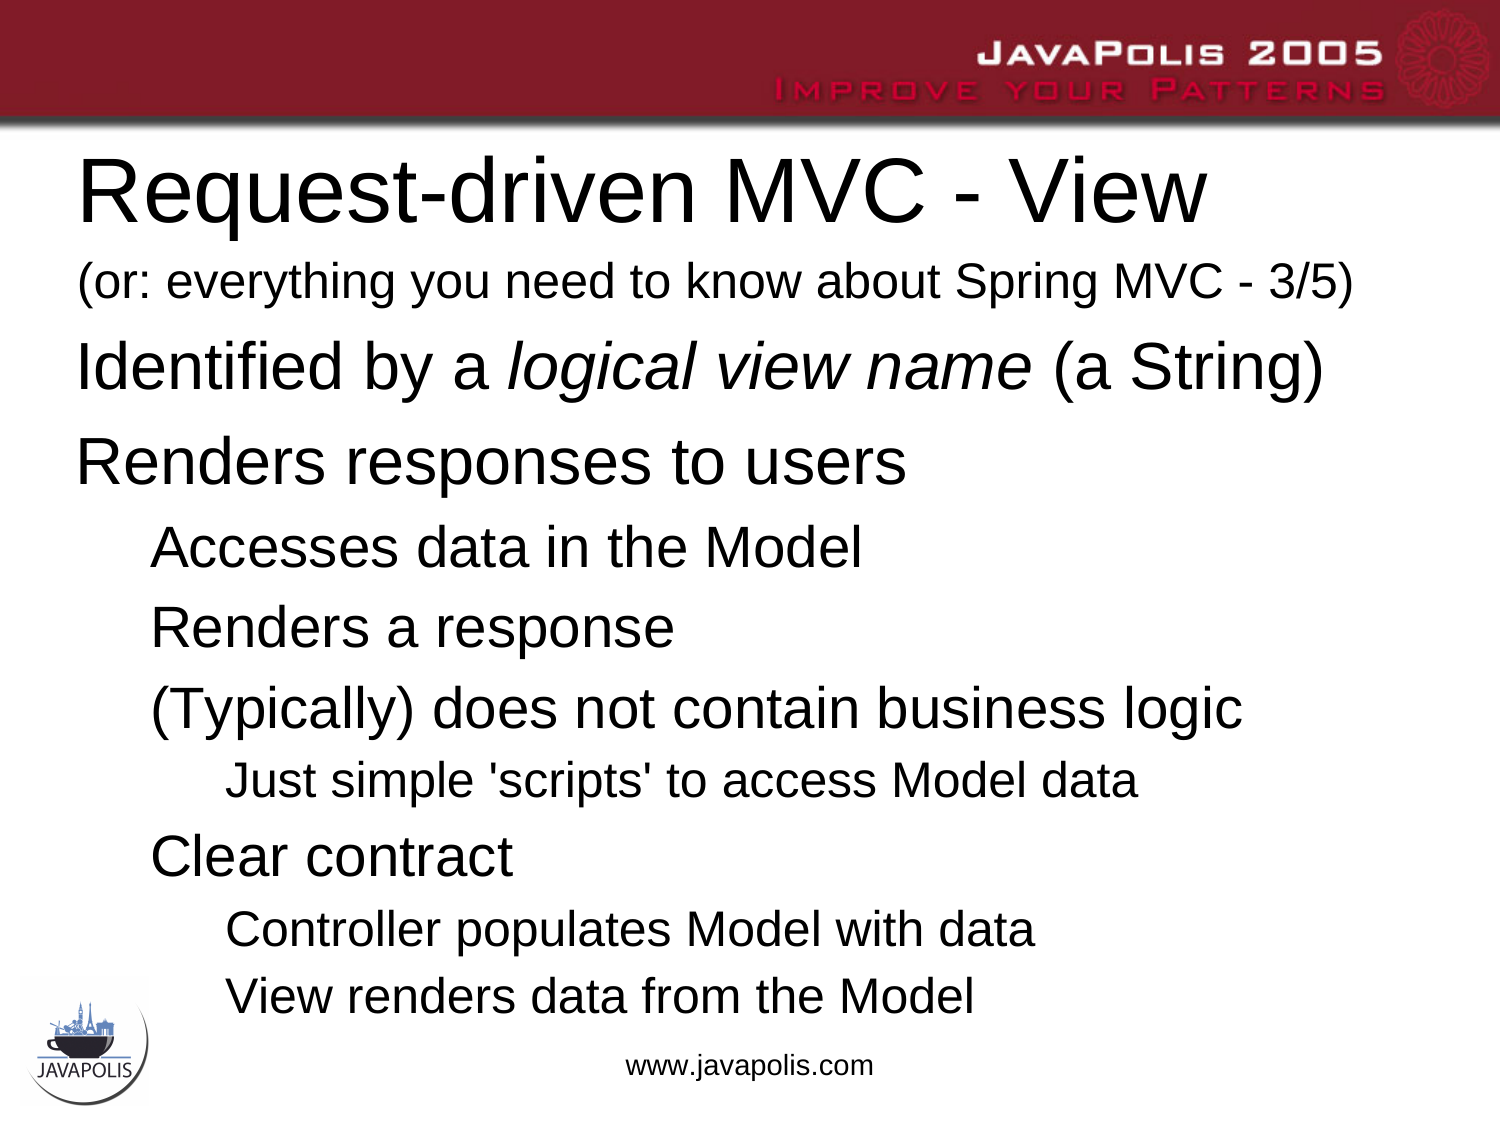

# Request-driven MVC - View (or: everything you need to know about Spring MVC - 3/5)
Identified by a logical view name (a String)
Renders responses to users
Accesses data in the Model
Renders a response
(Typically) does not contain business logic
Just simple 'scripts' to access Model data
Clear contract
Controller populates Model with data
View renders data from the Model